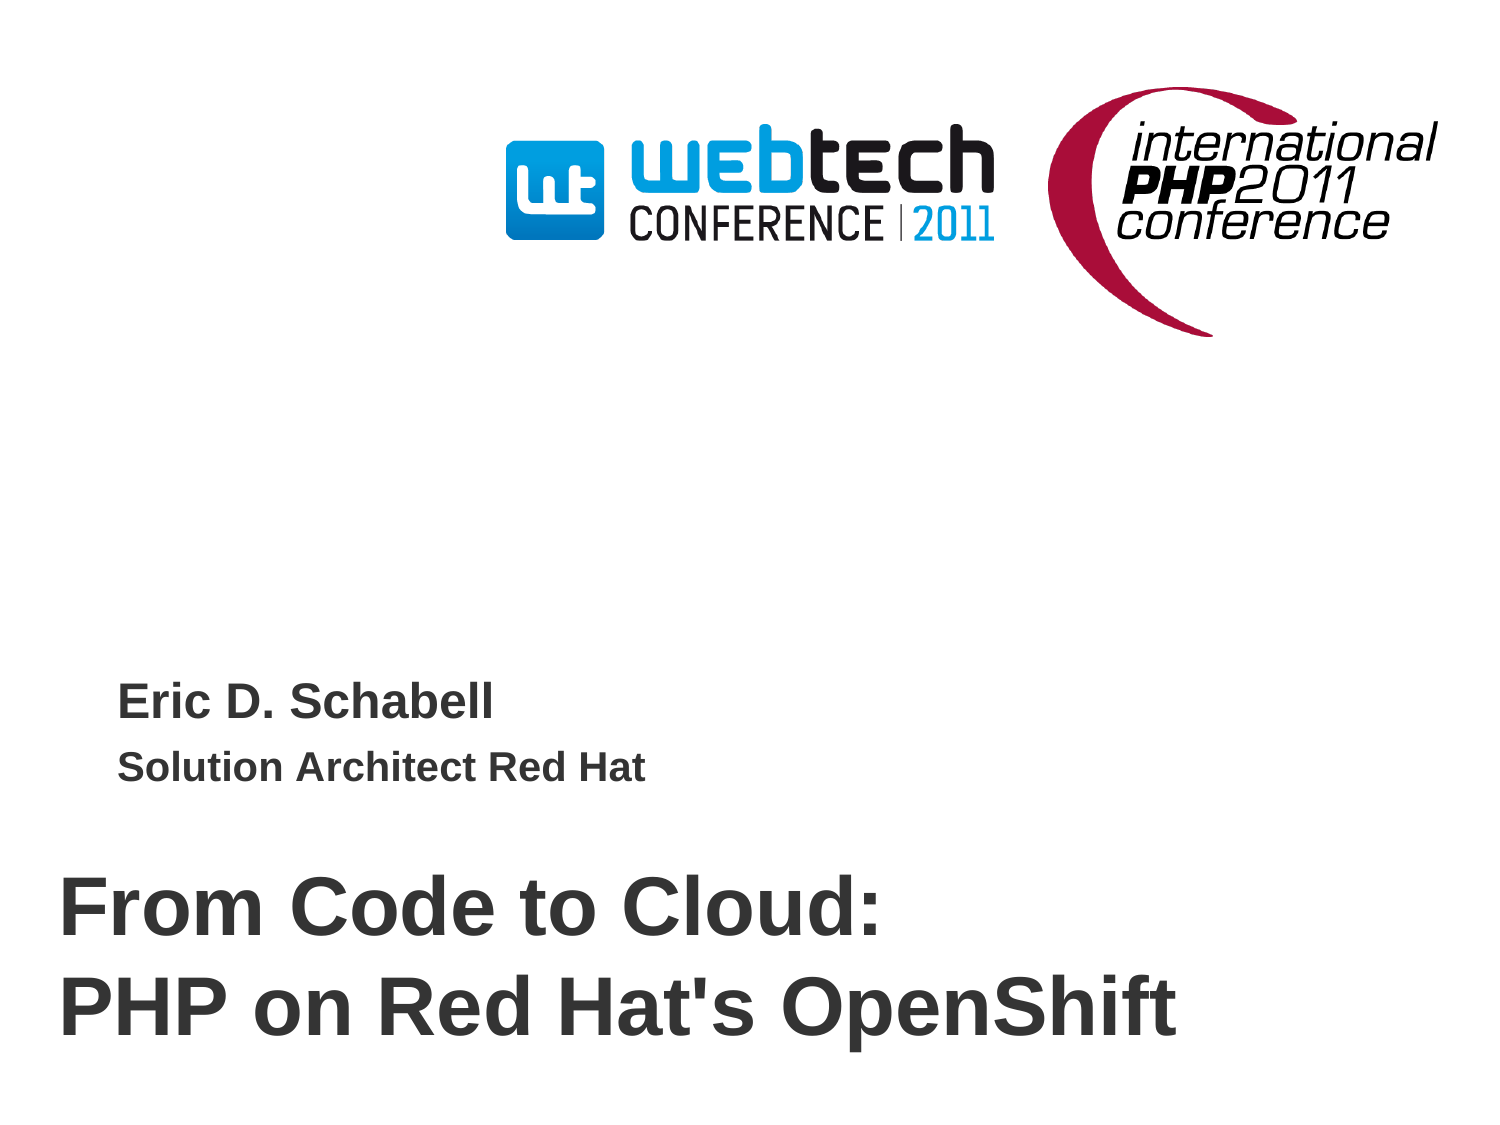

Eric D. Schabell
Solution Architect Red Hat
From Code to Cloud:
PHP on Red Hat's OpenShift